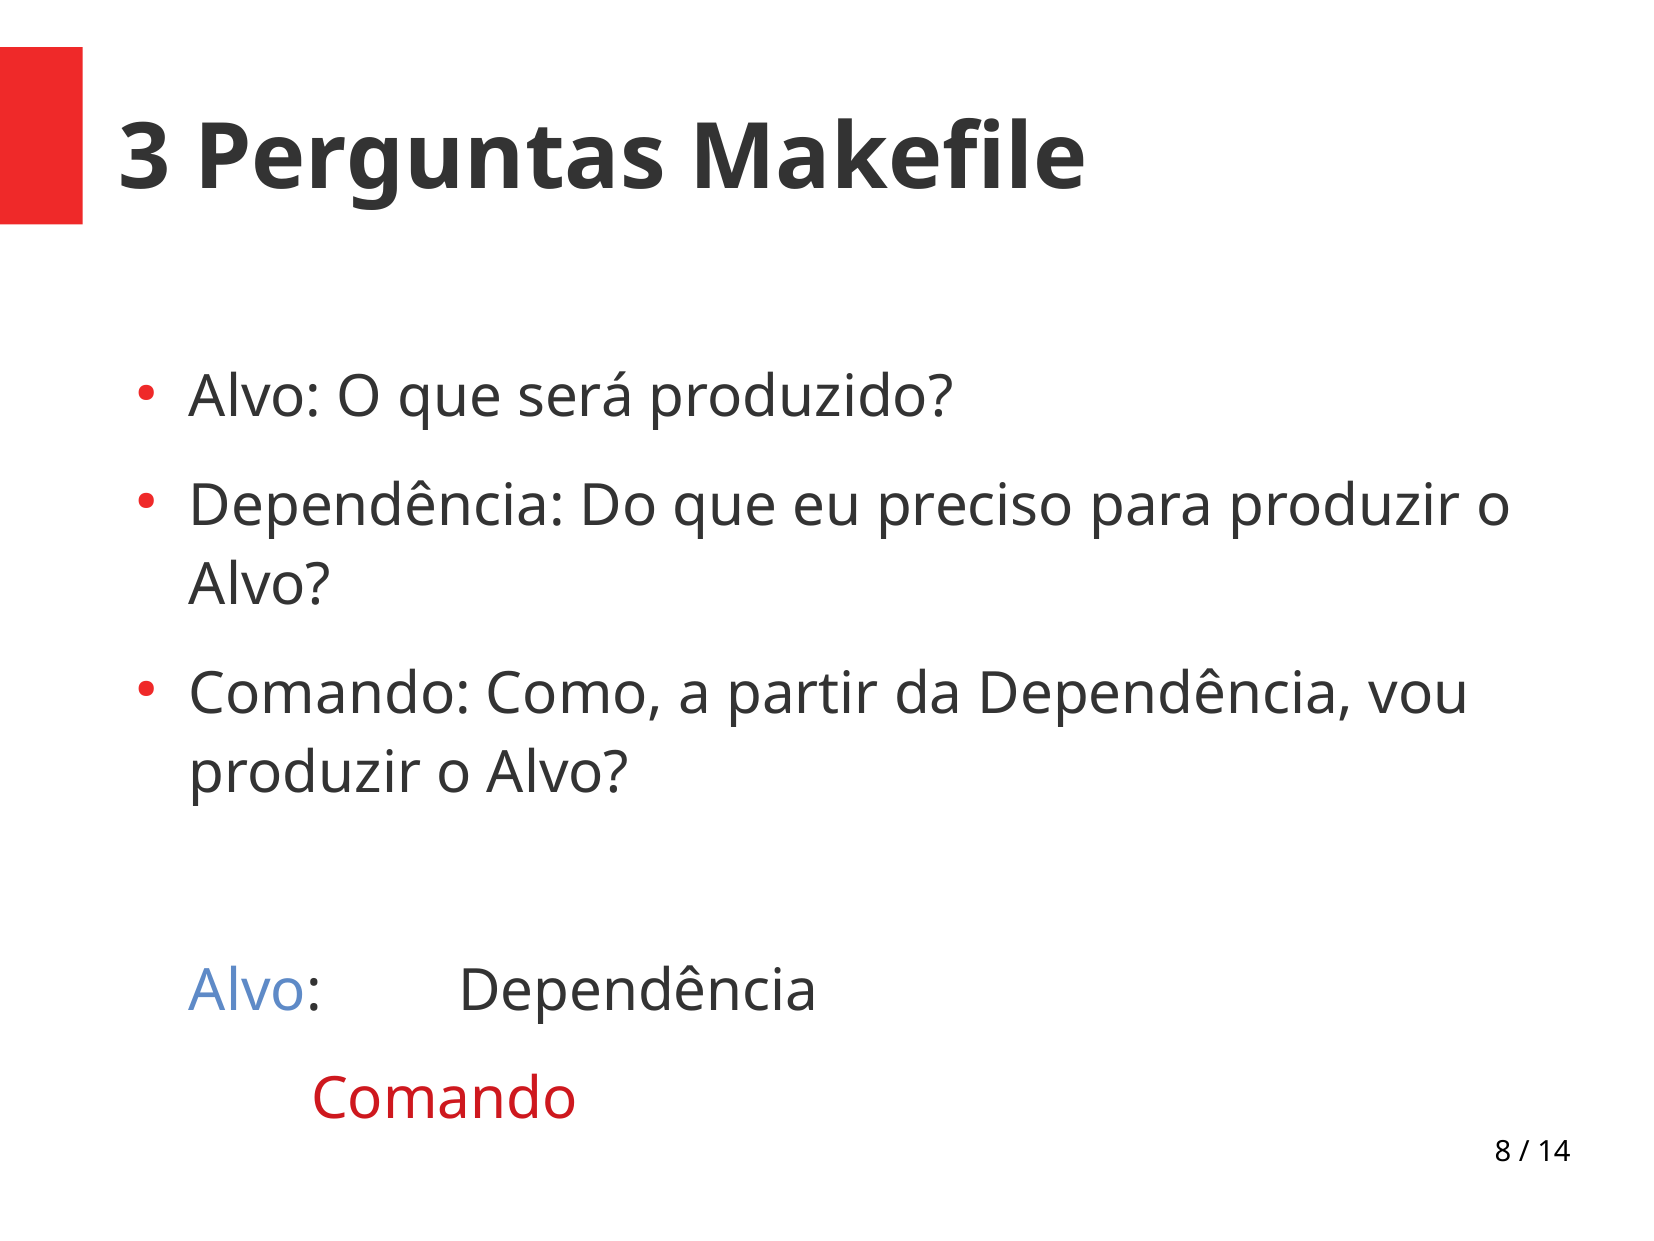

# 3 Perguntas Makefile
Alvo: O que será produzido?
Dependência: Do que eu preciso para produzir o Alvo?
Comando: Como, a partir da Dependência, vou produzir o Alvo?
Alvo:	 Dependência
 Comando
8